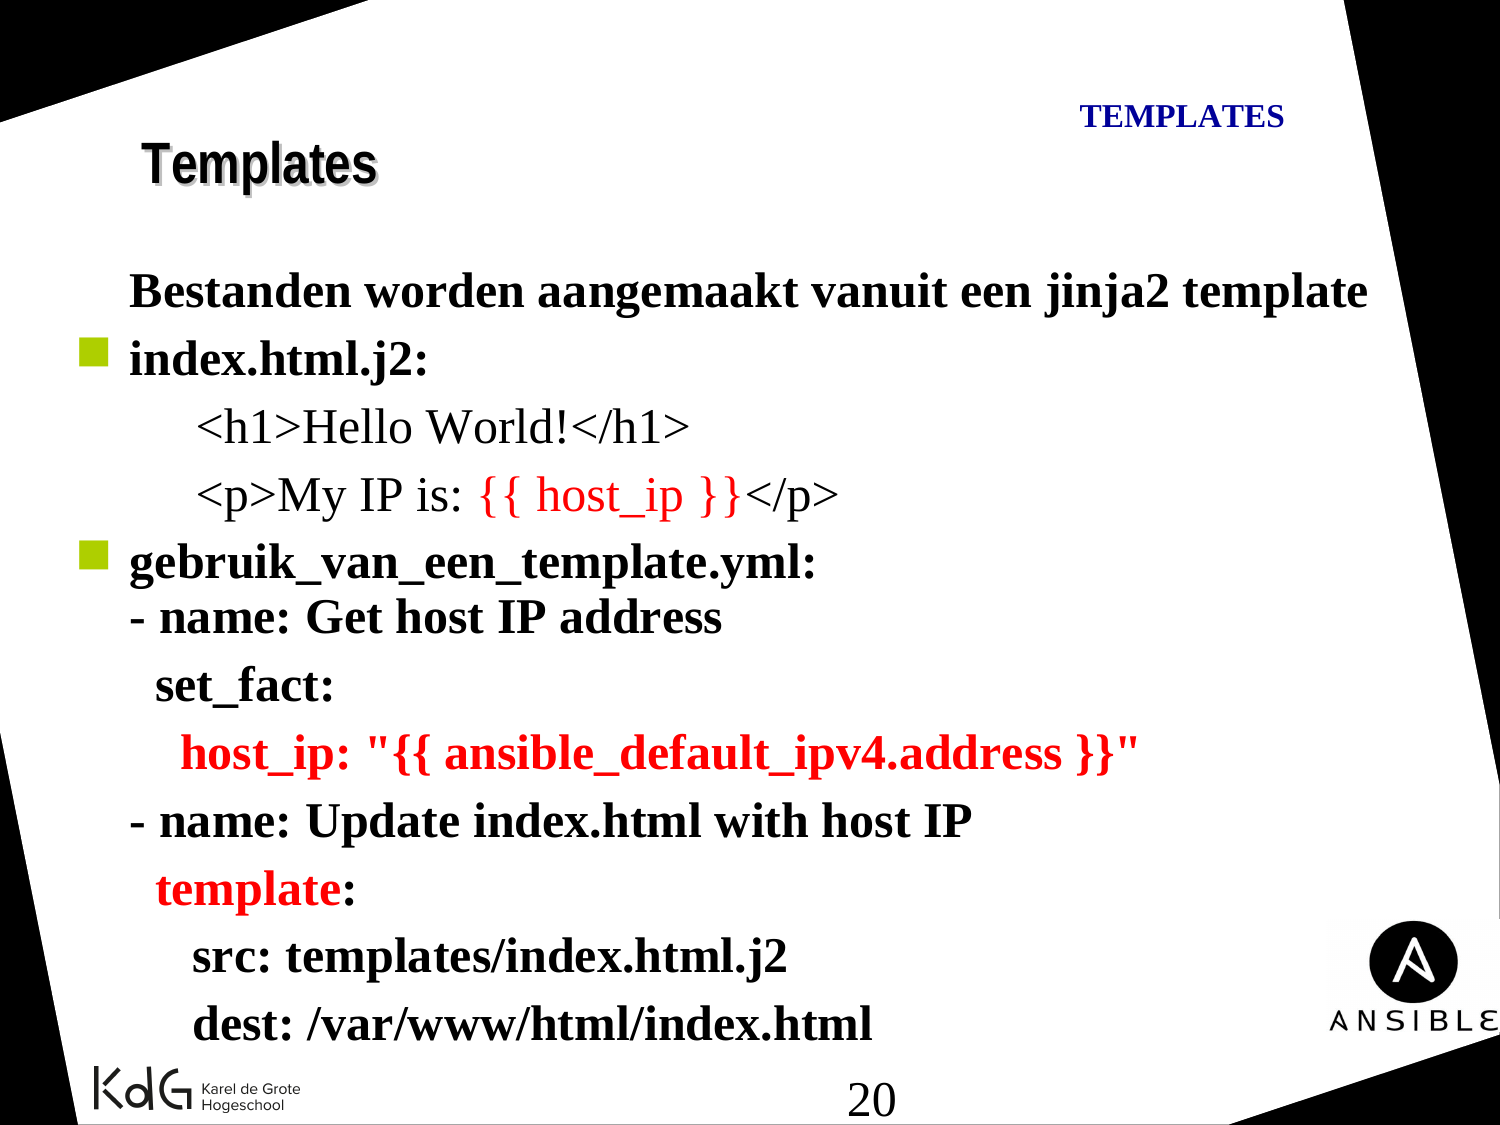

# Templates
TEMPLATES
Bestanden worden aangemaakt vanuit een jinja2 template
index.html.j2:
<h1>Hello World!</h1>
<p>My IP is: {{ host_ip }}</p>
gebruik_van_een_template.yml:
- name: Get host IP address
 set_fact:
 host_ip: "{{ ansible_default_ipv4.address }}"
- name: Update index.html with host IP
 template:
 src: templates/index.html.j2
 dest: /var/www/html/index.html